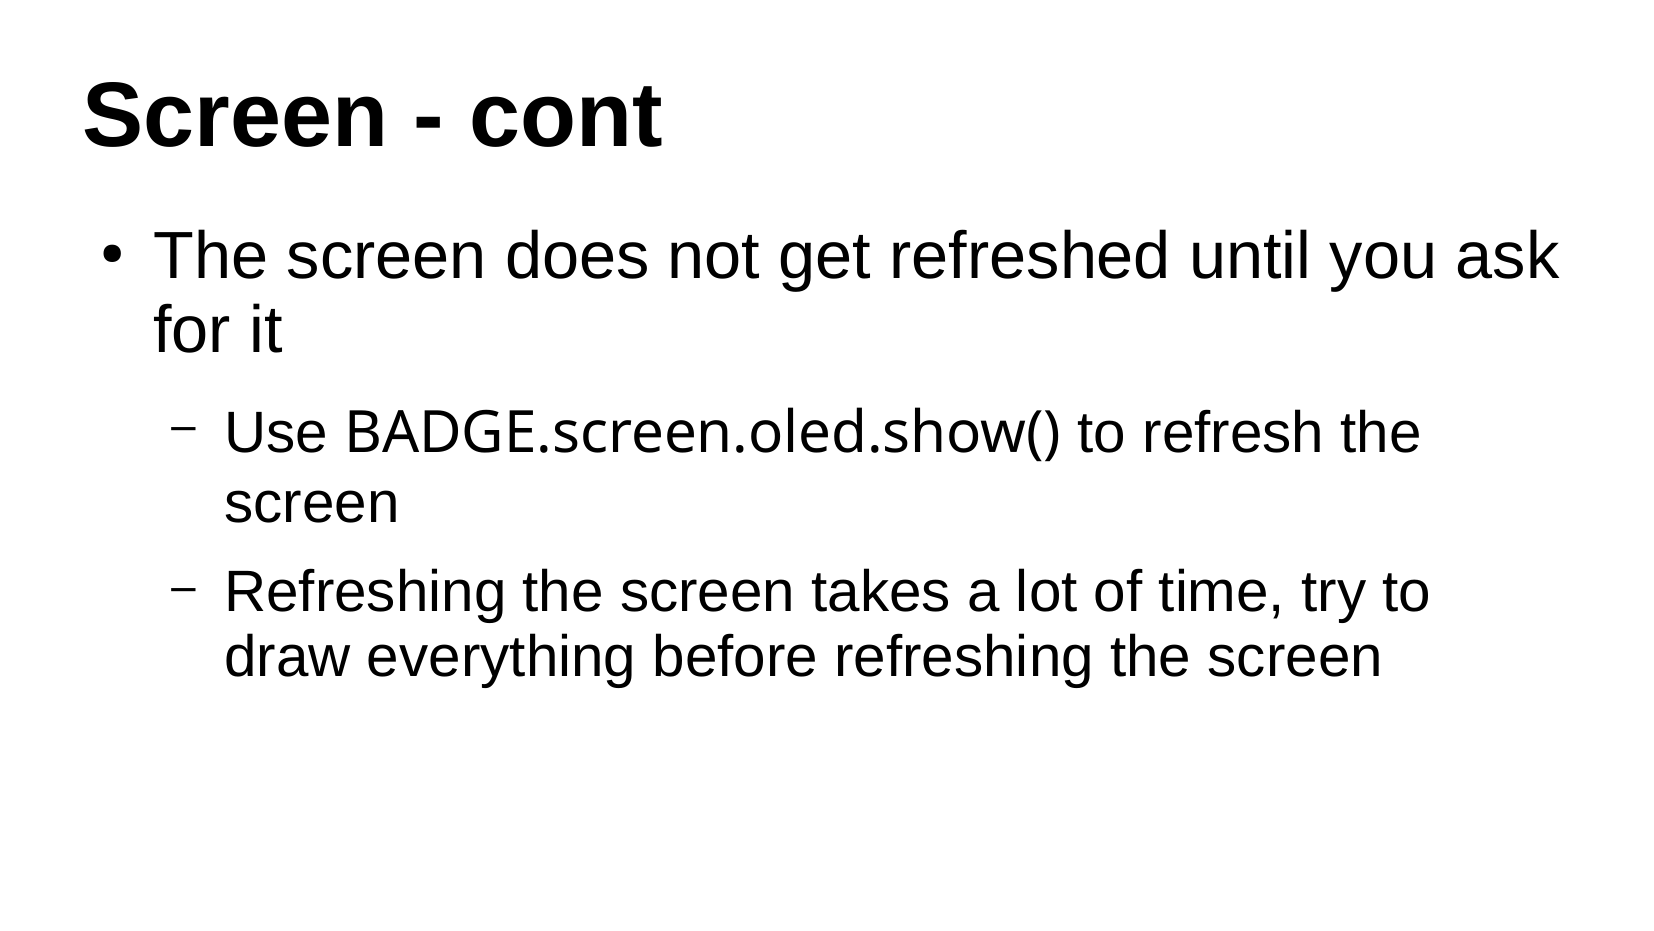

# Screen - cont
The screen does not get refreshed until you ask for it
Use BADGE.screen.oled.show() to refresh the screen
Refreshing the screen takes a lot of time, try to draw everything before refreshing the screen